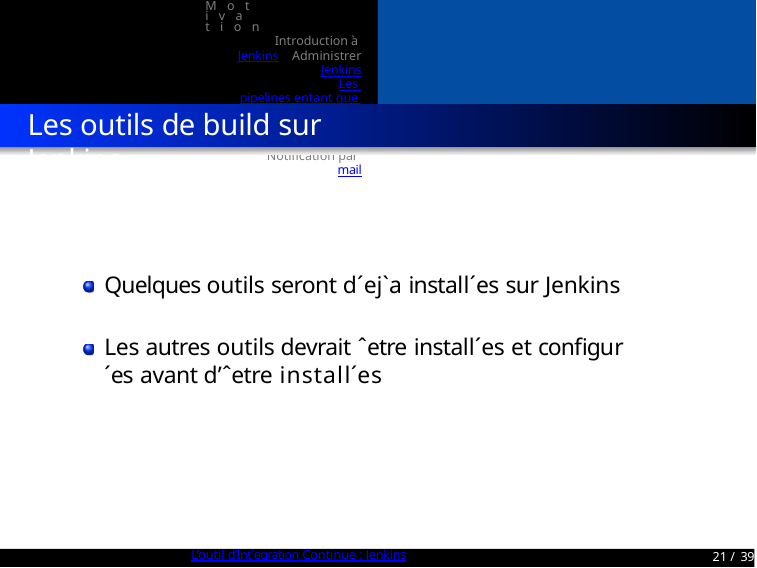

Motivation Introduction `a Jenkins Administrer Jenkins
Les pipelines entant que Code
Jenkins Webhook Notification par mail
Les outils de build sur Jenkins
Quelques outils seront d´ej`a install´es sur Jenkins
Les autres outils devrait ˆetre install´es et configur´es avant d’ˆetre install´es
L’outil d’Int´egration Continue : Jenkins
21 / 39